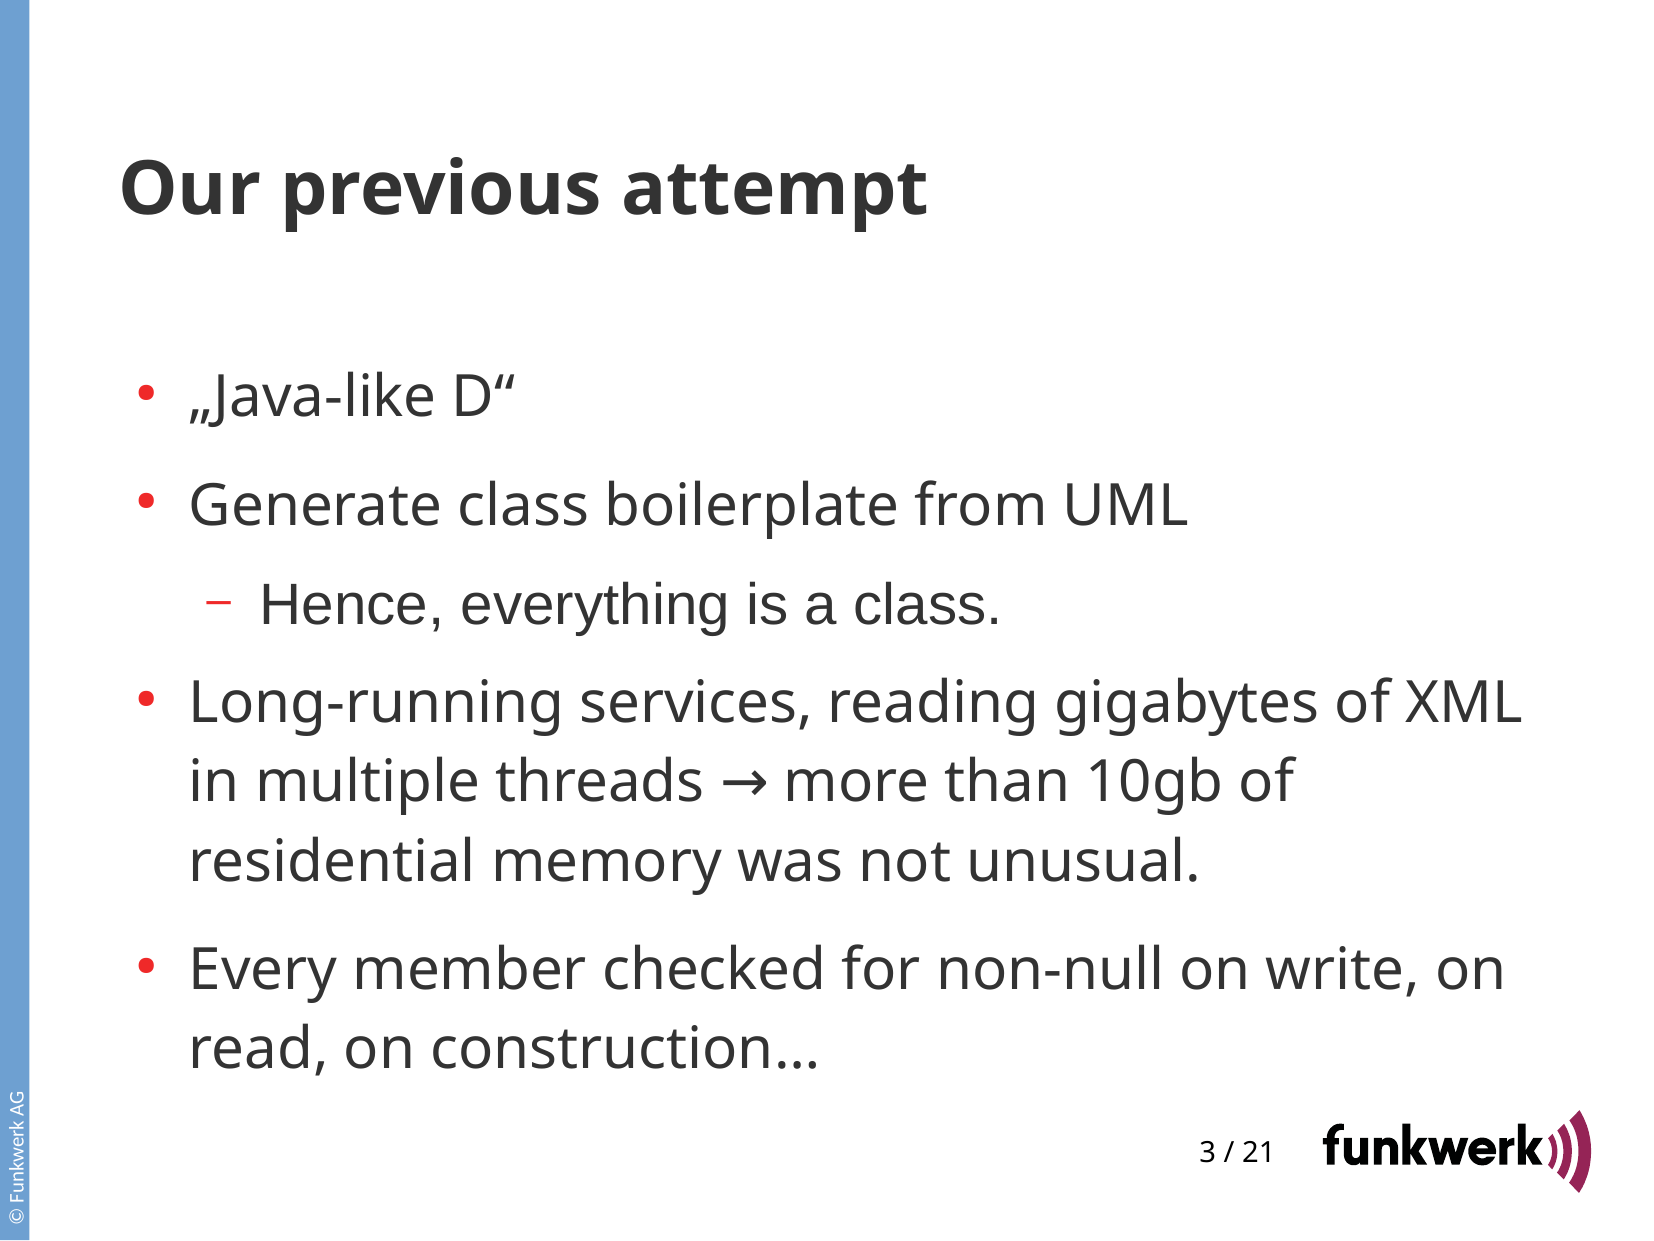

# Our previous attempt
„Java-like D“
Generate class boilerplate from UML
Hence, everything is a class.
Long-running services, reading gigabytes of XML in multiple threads → more than 10gb of residential memory was not unusual.
Every member checked for non-null on write, on read, on construction…
3